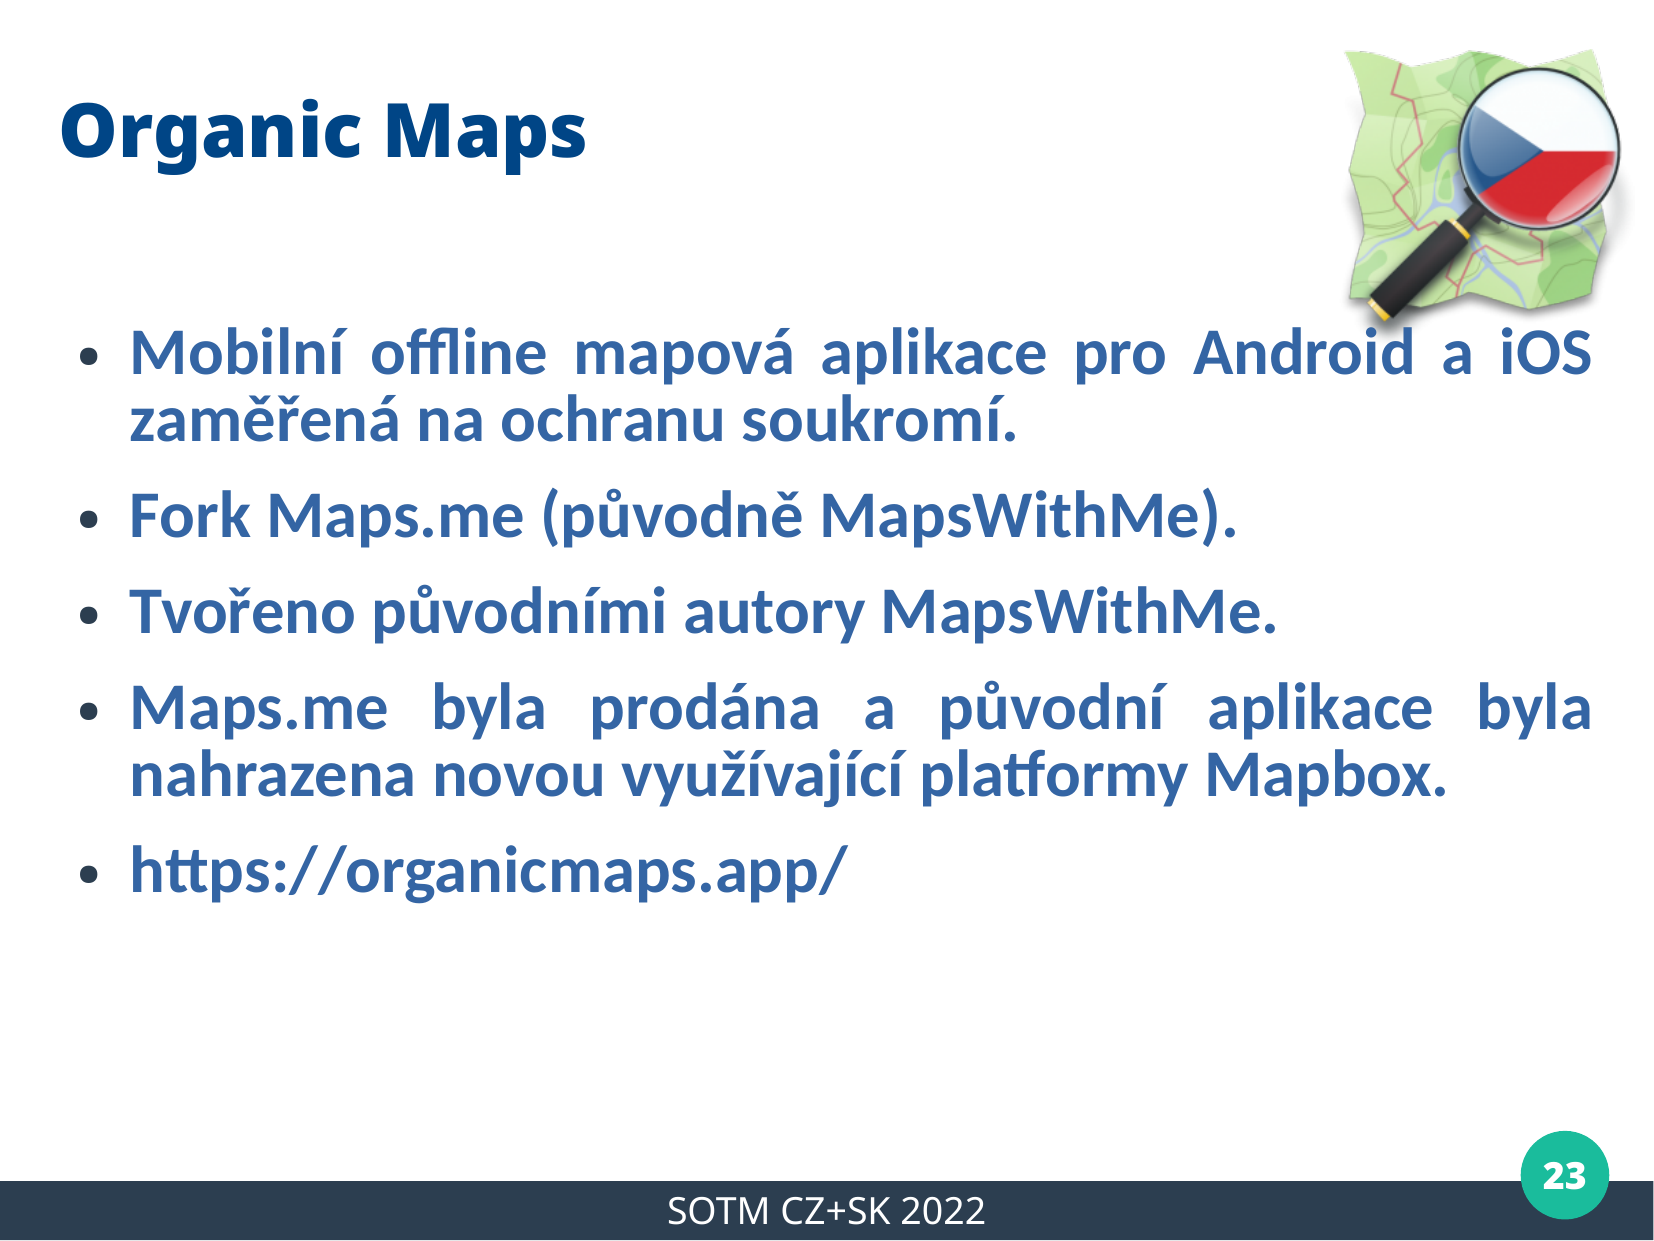

# Organic Maps
Mobilní offline mapová aplikace pro Android a iOS zaměřená na ochranu soukromí.
Fork Maps.me (původně MapsWithMe).
Tvořeno původními autory MapsWithMe.
Maps.me byla prodána a původní aplikace byla nahrazena novou využívající platformy Mapbox.
https://organicmaps.app/
23
SOTM CZ+SK 2022